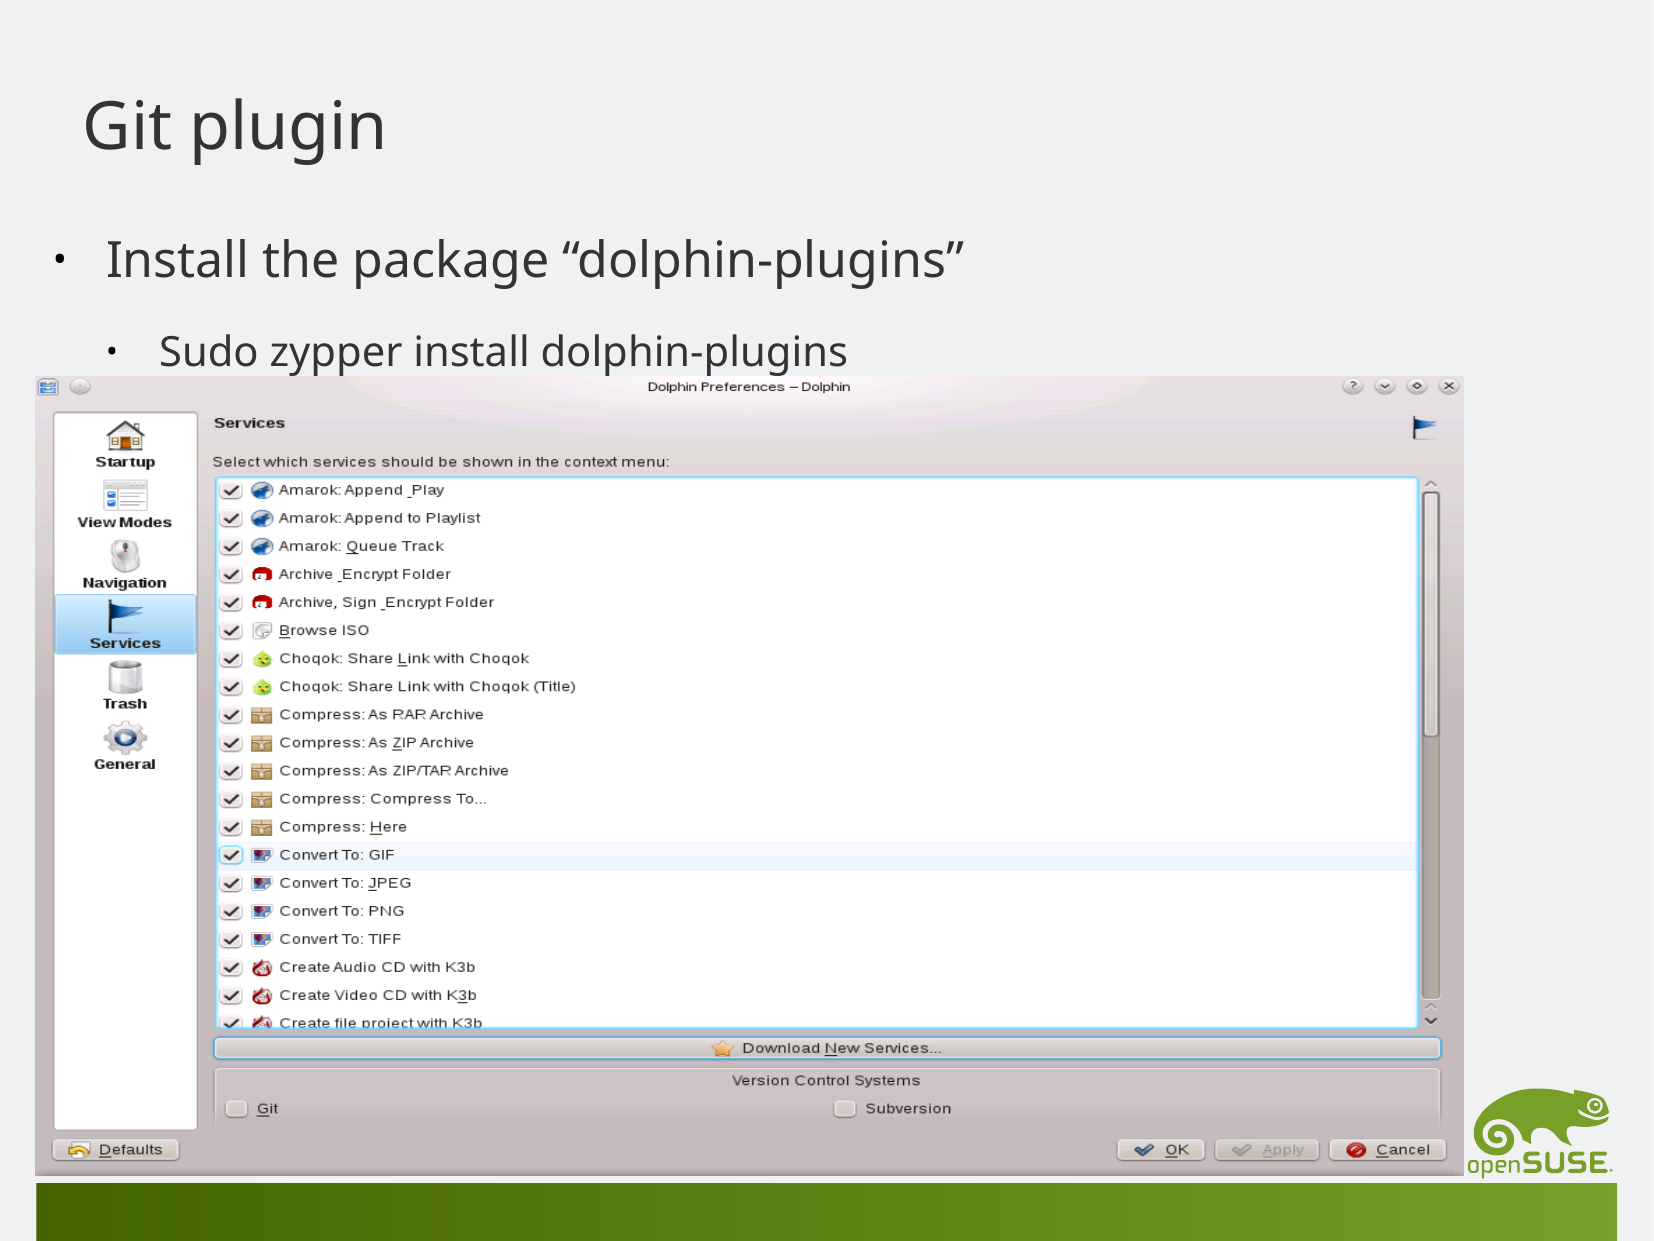

# Git plugin
Install the package “dolphin-plugins”
Sudo zypper install dolphin-plugins